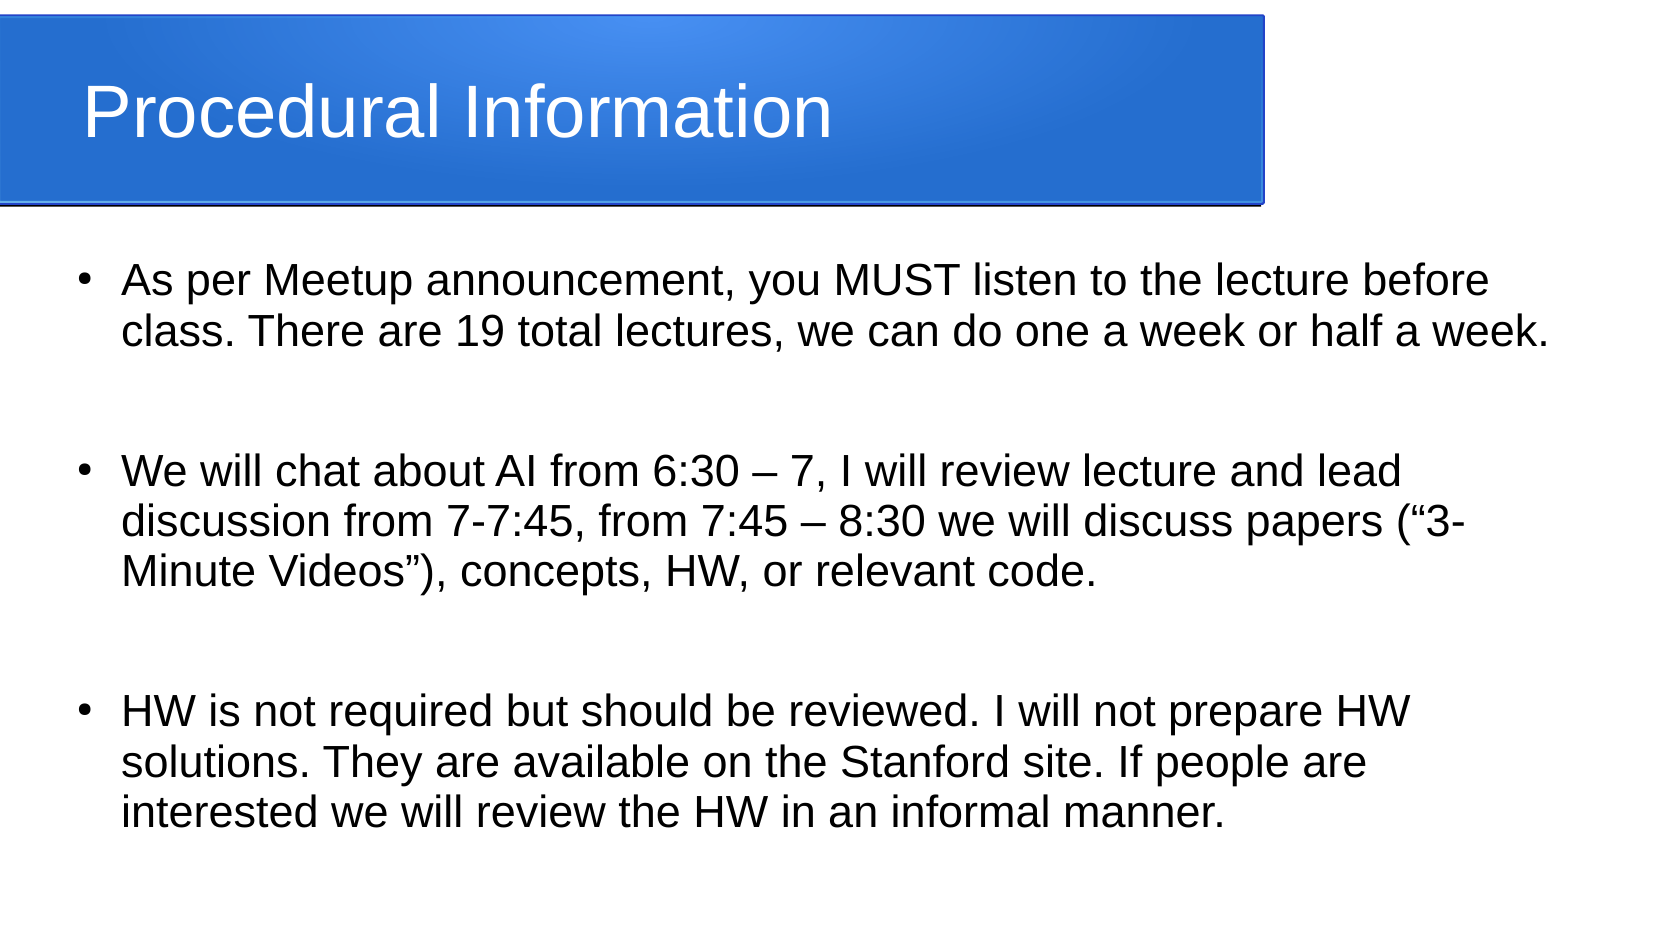

# Procedural Information
As per Meetup announcement, you MUST listen to the lecture before class. There are 19 total lectures, we can do one a week or half a week.
We will chat about AI from 6:30 – 7, I will review lecture and lead discussion from 7-7:45, from 7:45 – 8:30 we will discuss papers (“3-Minute Videos”), concepts, HW, or relevant code.
HW is not required but should be reviewed. I will not prepare HW solutions. They are available on the Stanford site. If people are interested we will review the HW in an informal manner.